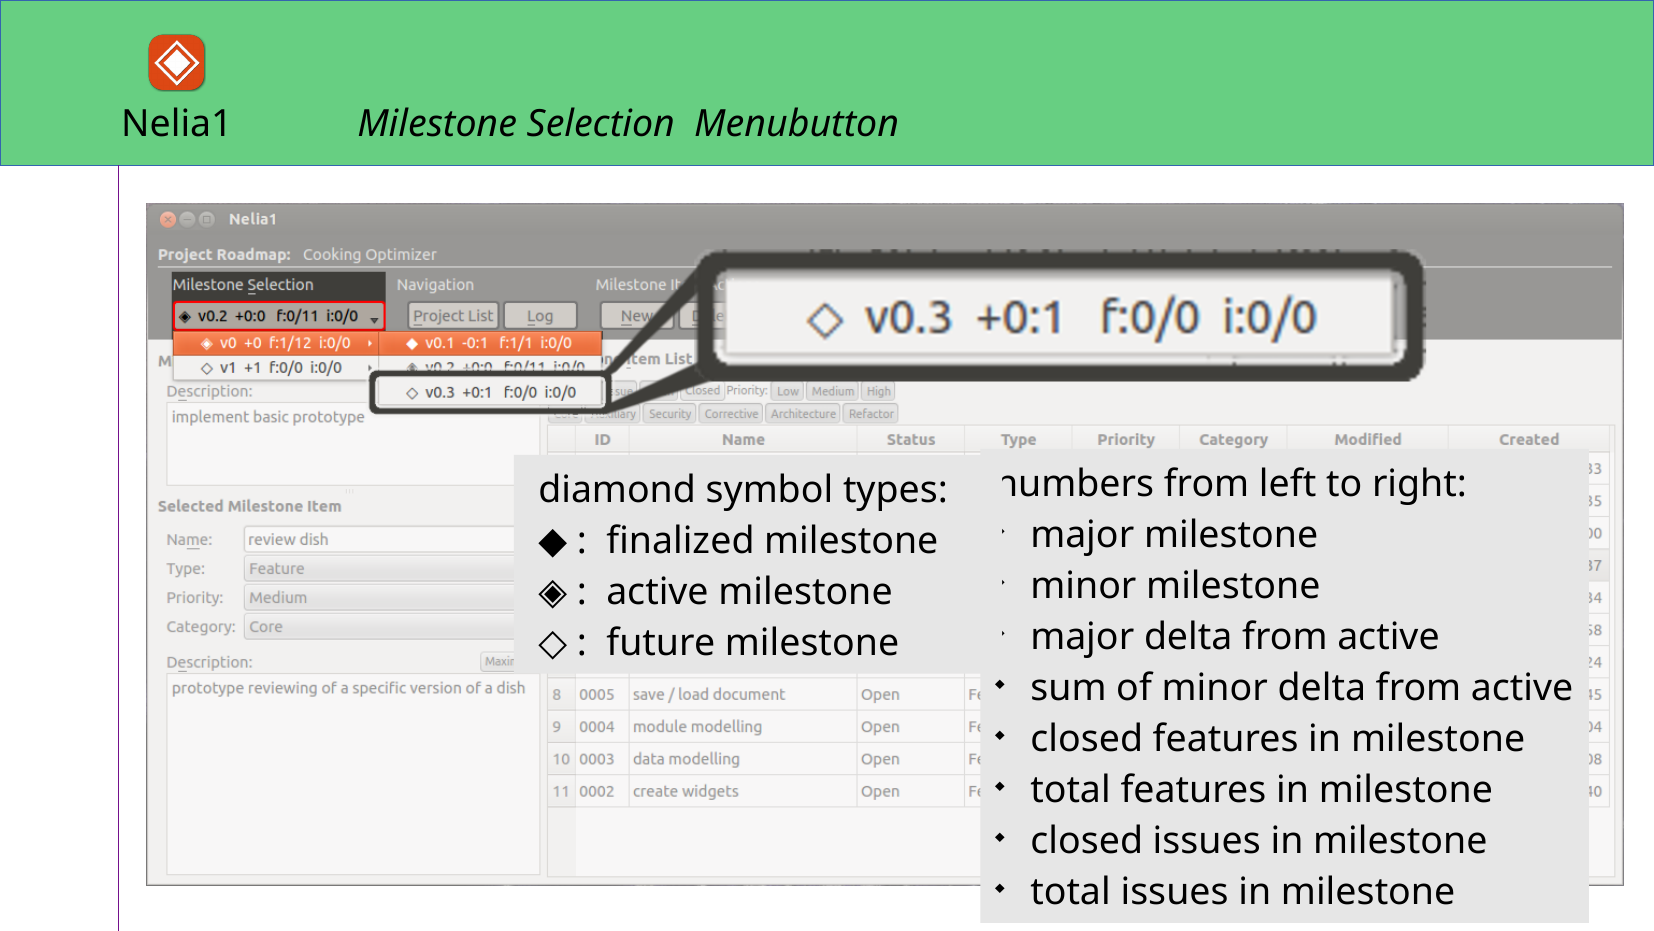

Nelia1
Milestone Selection Menubutton
numbers from left to right:
major milestone
minor milestone
major delta from active
sum of minor delta from active
closed features in milestone
total features in milestone
closed issues in milestone
total issues in milestone
 diamond symbol types:
 ◆ : finalized milestone
 ◈ : active milestone
 ◇ : future milestone